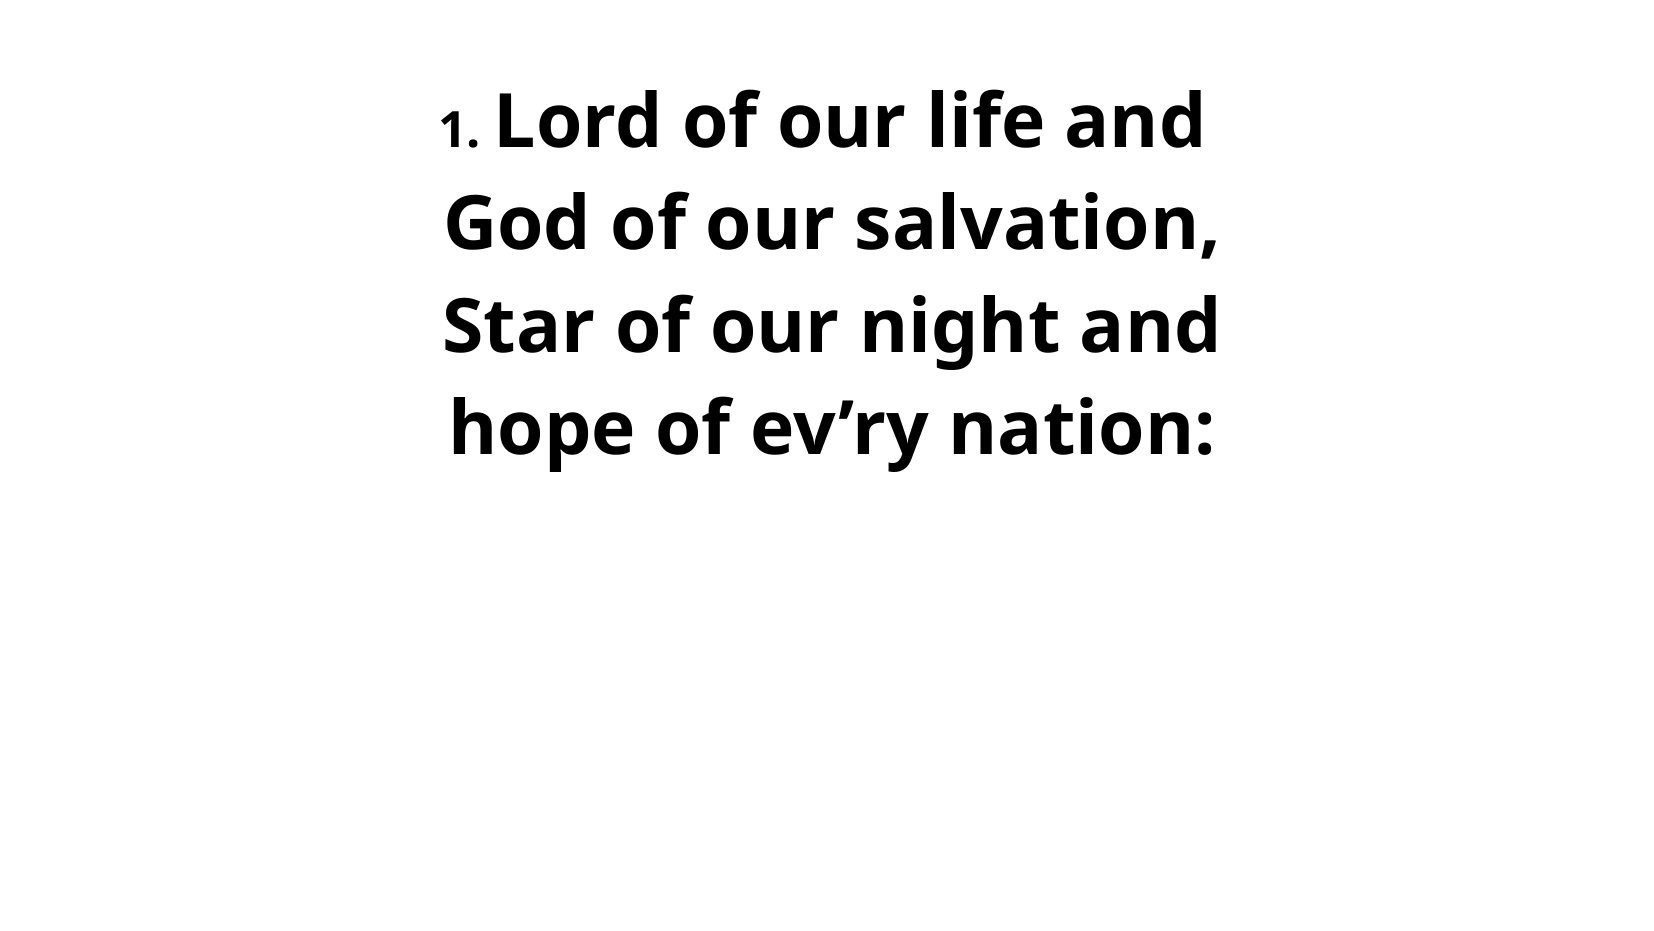

1. Lord of our life and
God of our salvation,
Star of our night and
hope of ev’ry nation: